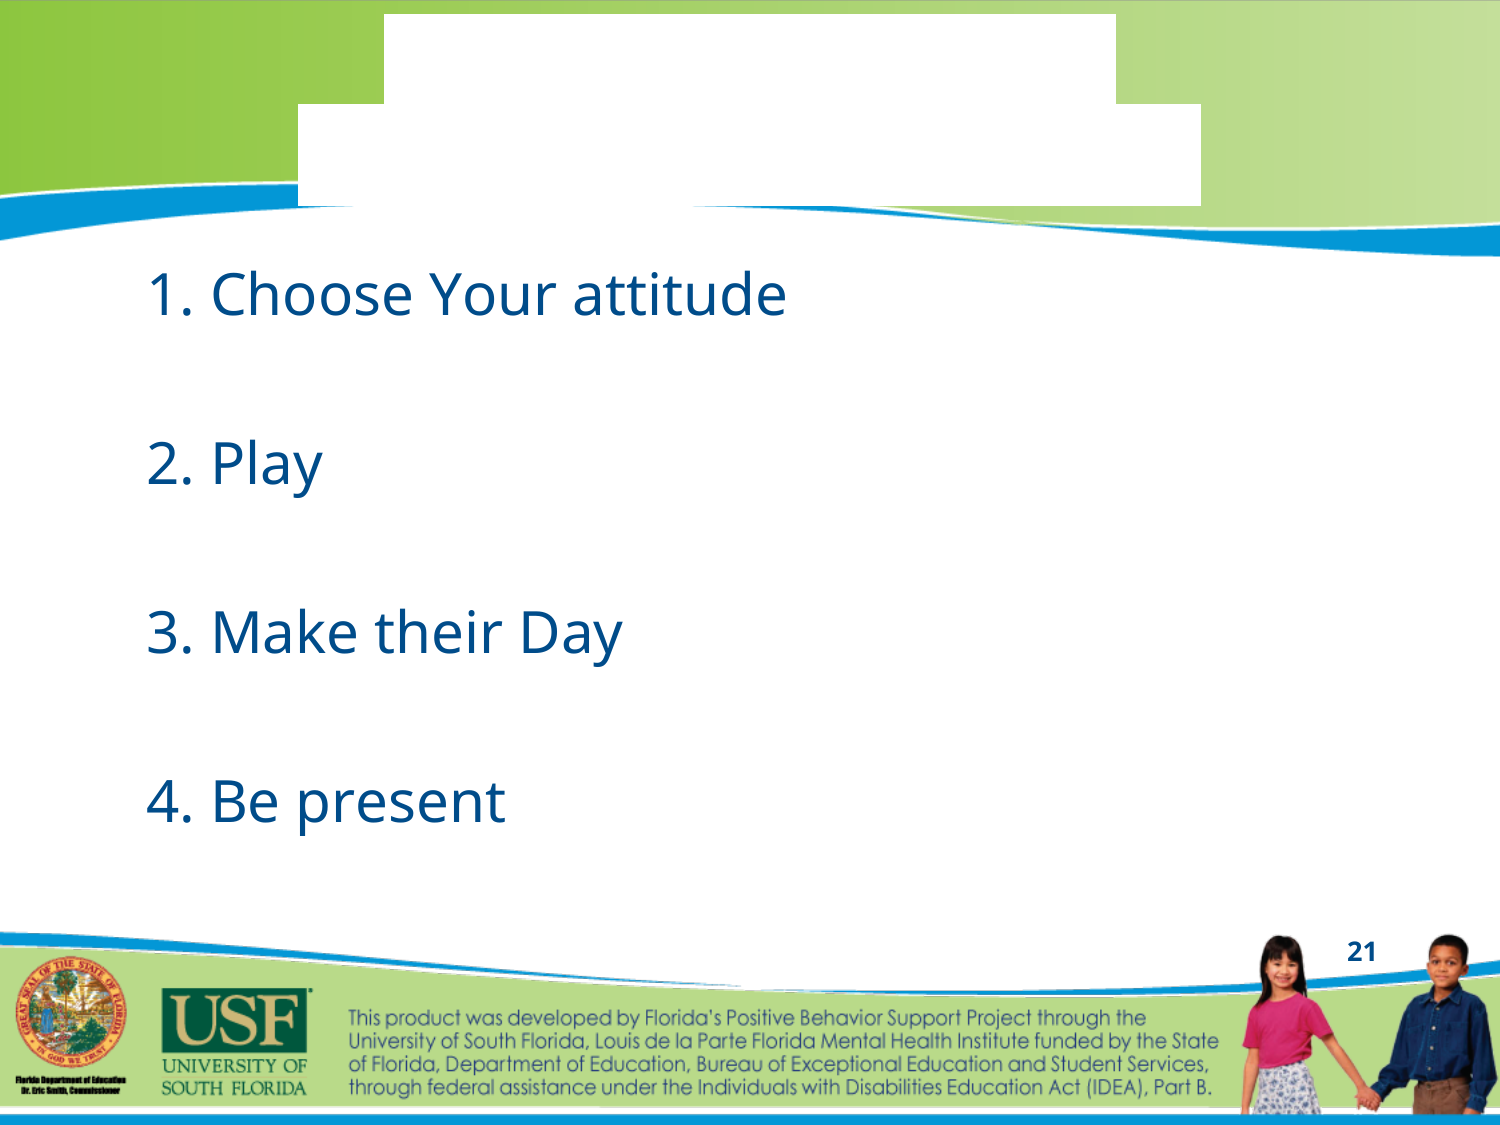

# 4 Ingredients to an Energy-Filled Workplace
1. Choose Your attitude
2. Play
3. Make their Day
4. Be present